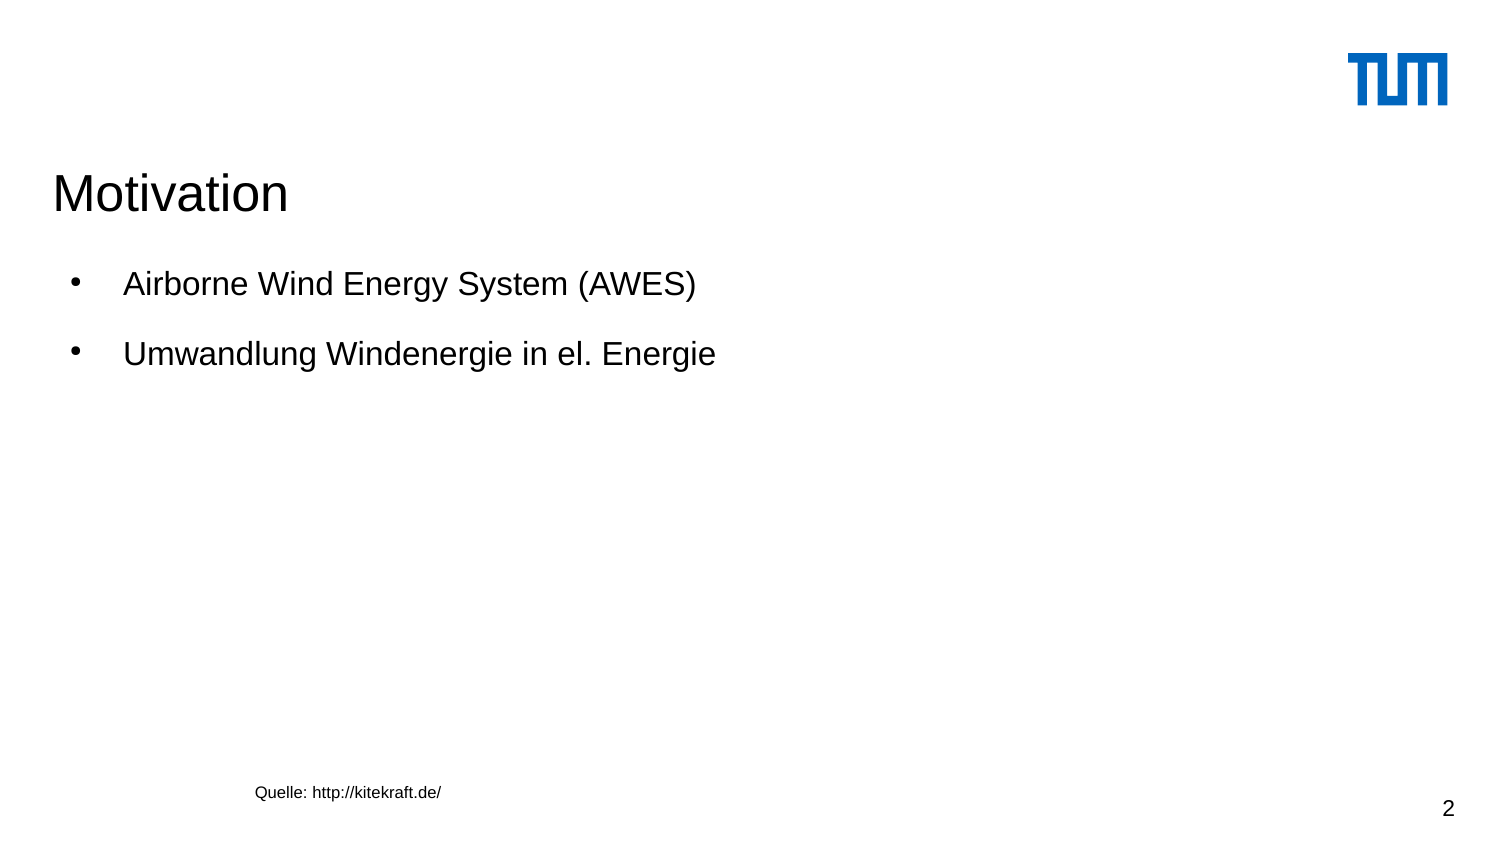

Motivation
# Airborne Wind Energy System (AWES)
Umwandlung Windenergie in el. Energie
Quelle: http://kitekraft.de/